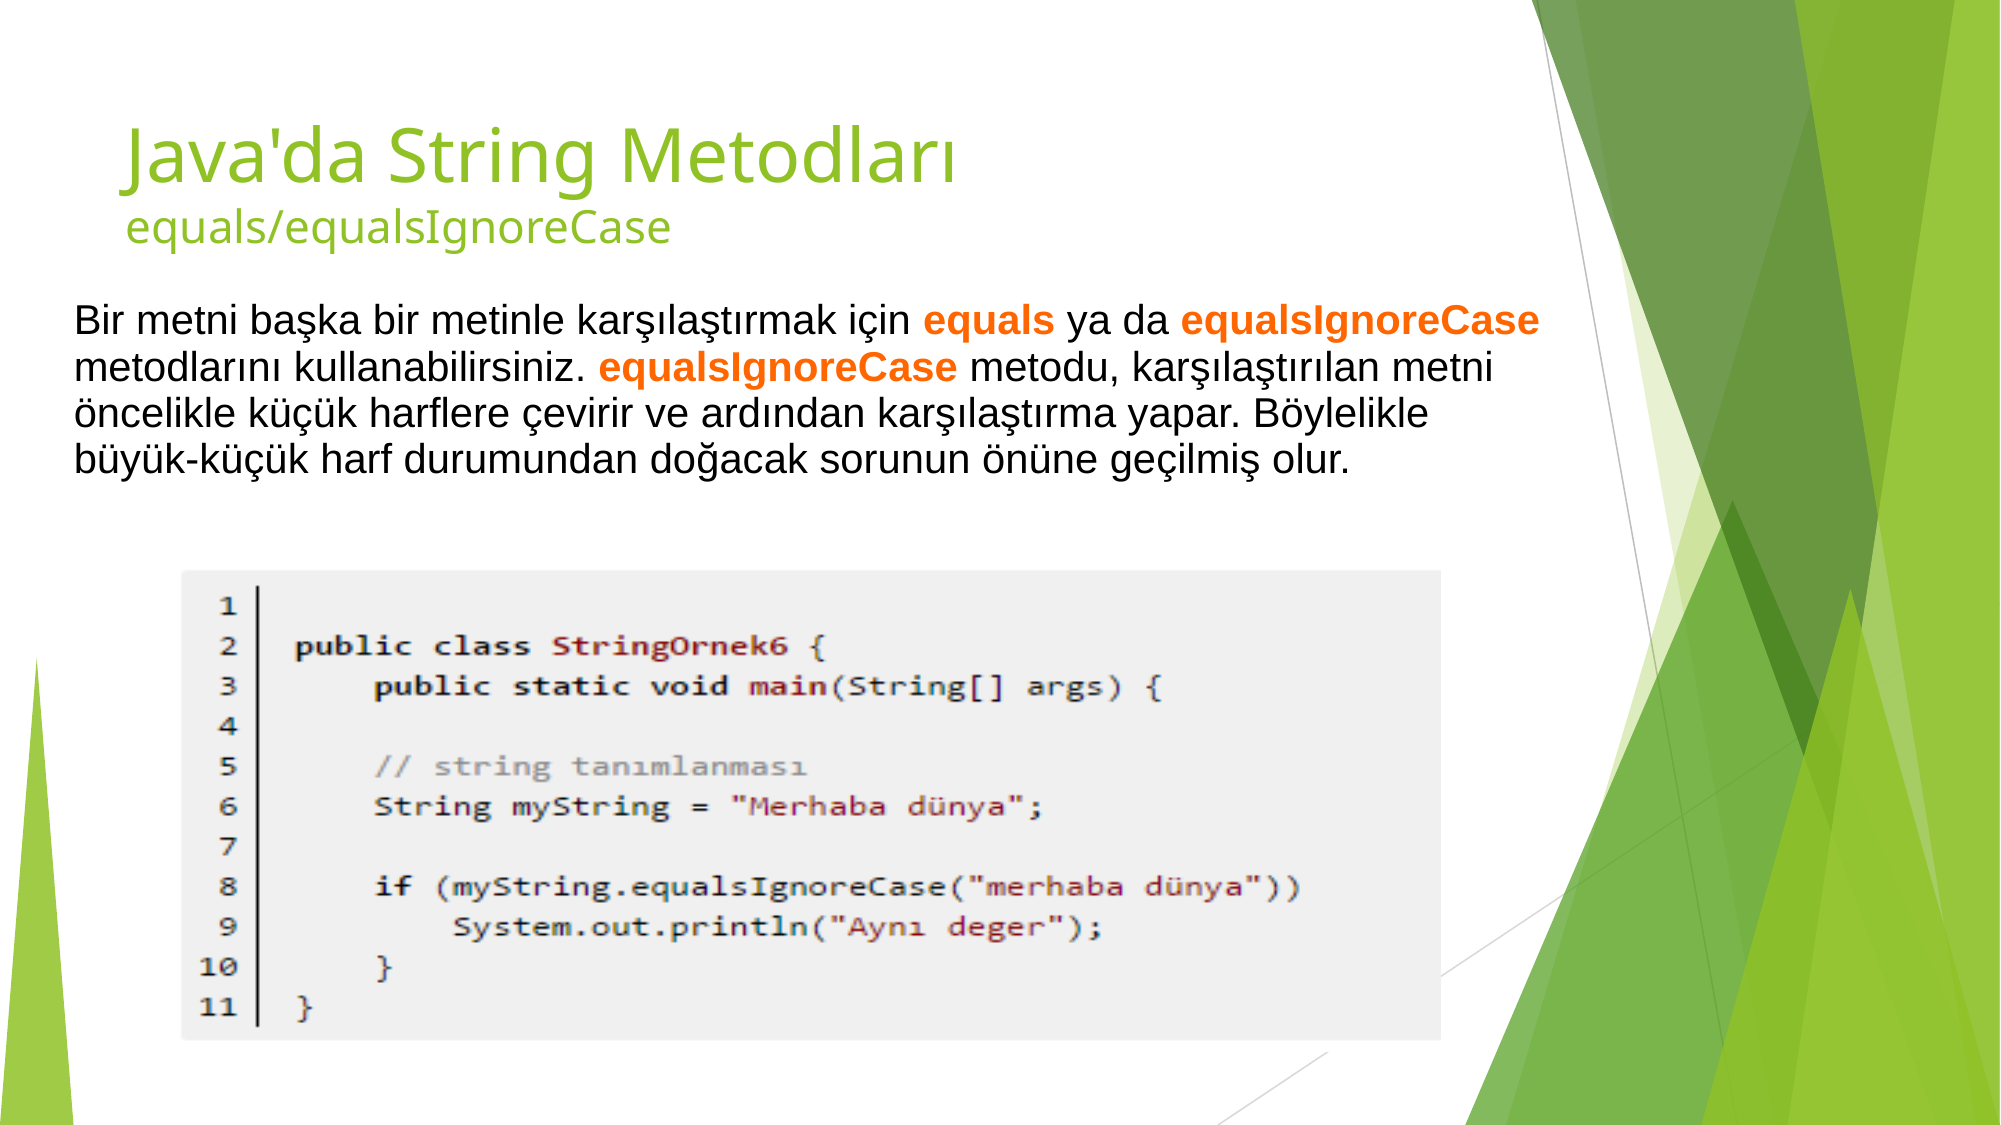

# Java'da String Metodları equals/equalsIgnoreCase
Bir metni başka bir metinle karşılaştırmak için equals ya da equalsIgnoreCase metodlarını kullanabilirsiniz. equalsIgnoreCase metodu, karşılaştırılan metni öncelikle küçük harflere çevirir ve ardından karşılaştırma yapar. Böylelikle büyük-küçük harf durumundan doğacak sorunun önüne geçilmiş olur.